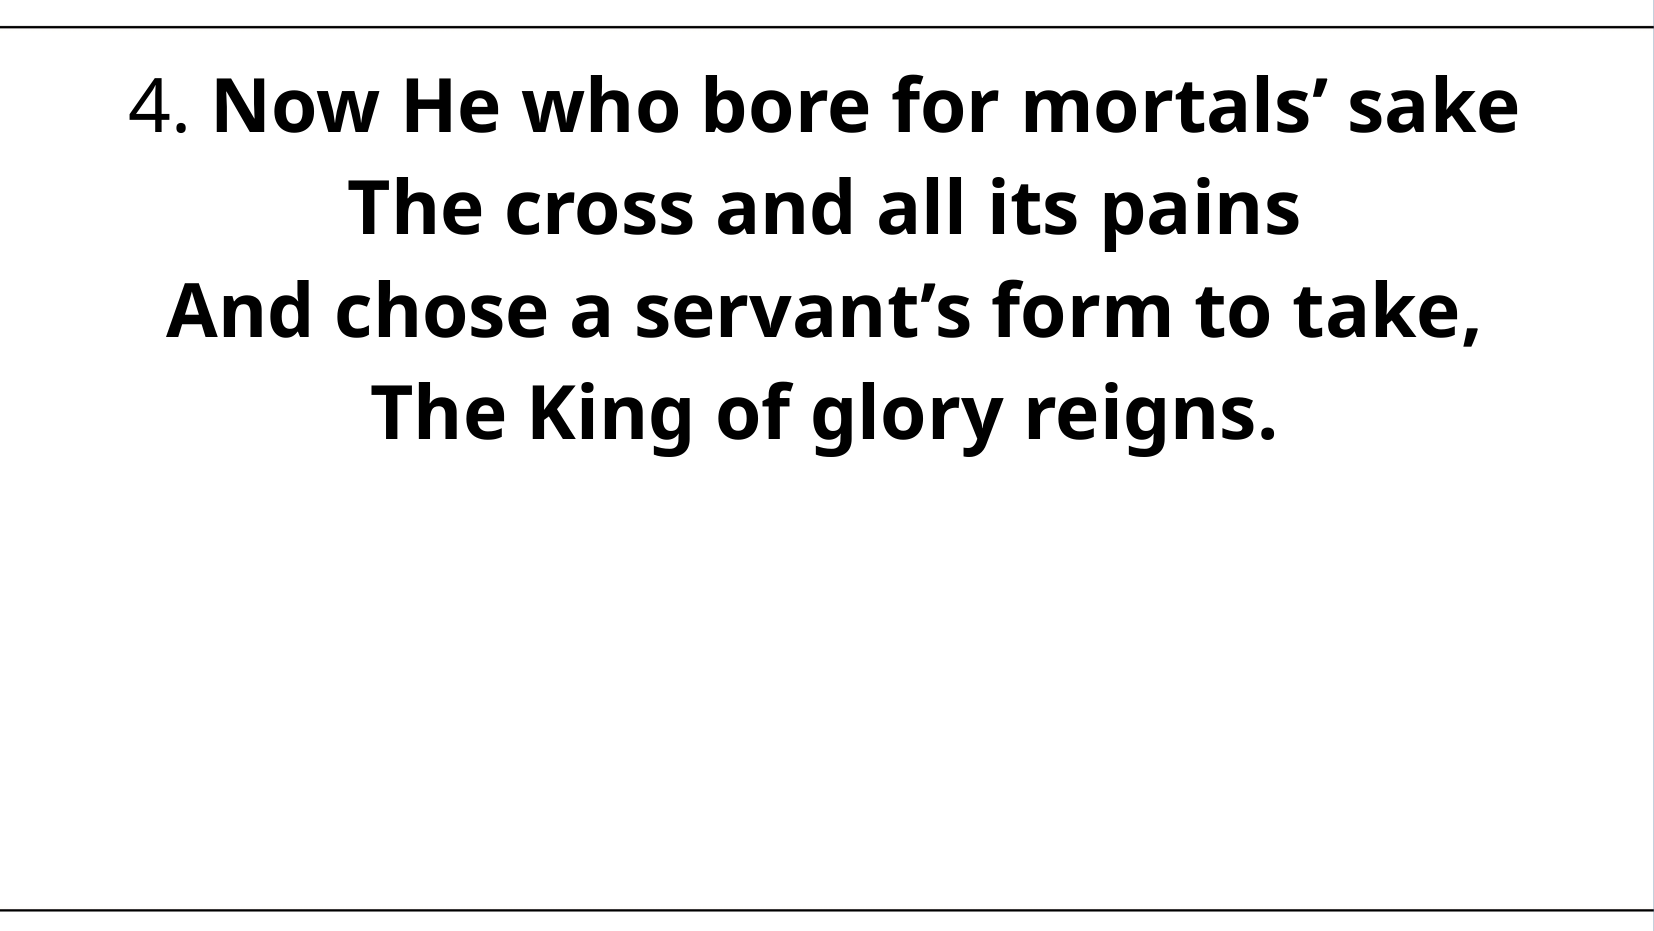

4. Now He who bore for mortals’ sake
The cross and all its pains
And chose a servant’s form to take,
The King of glory reigns.